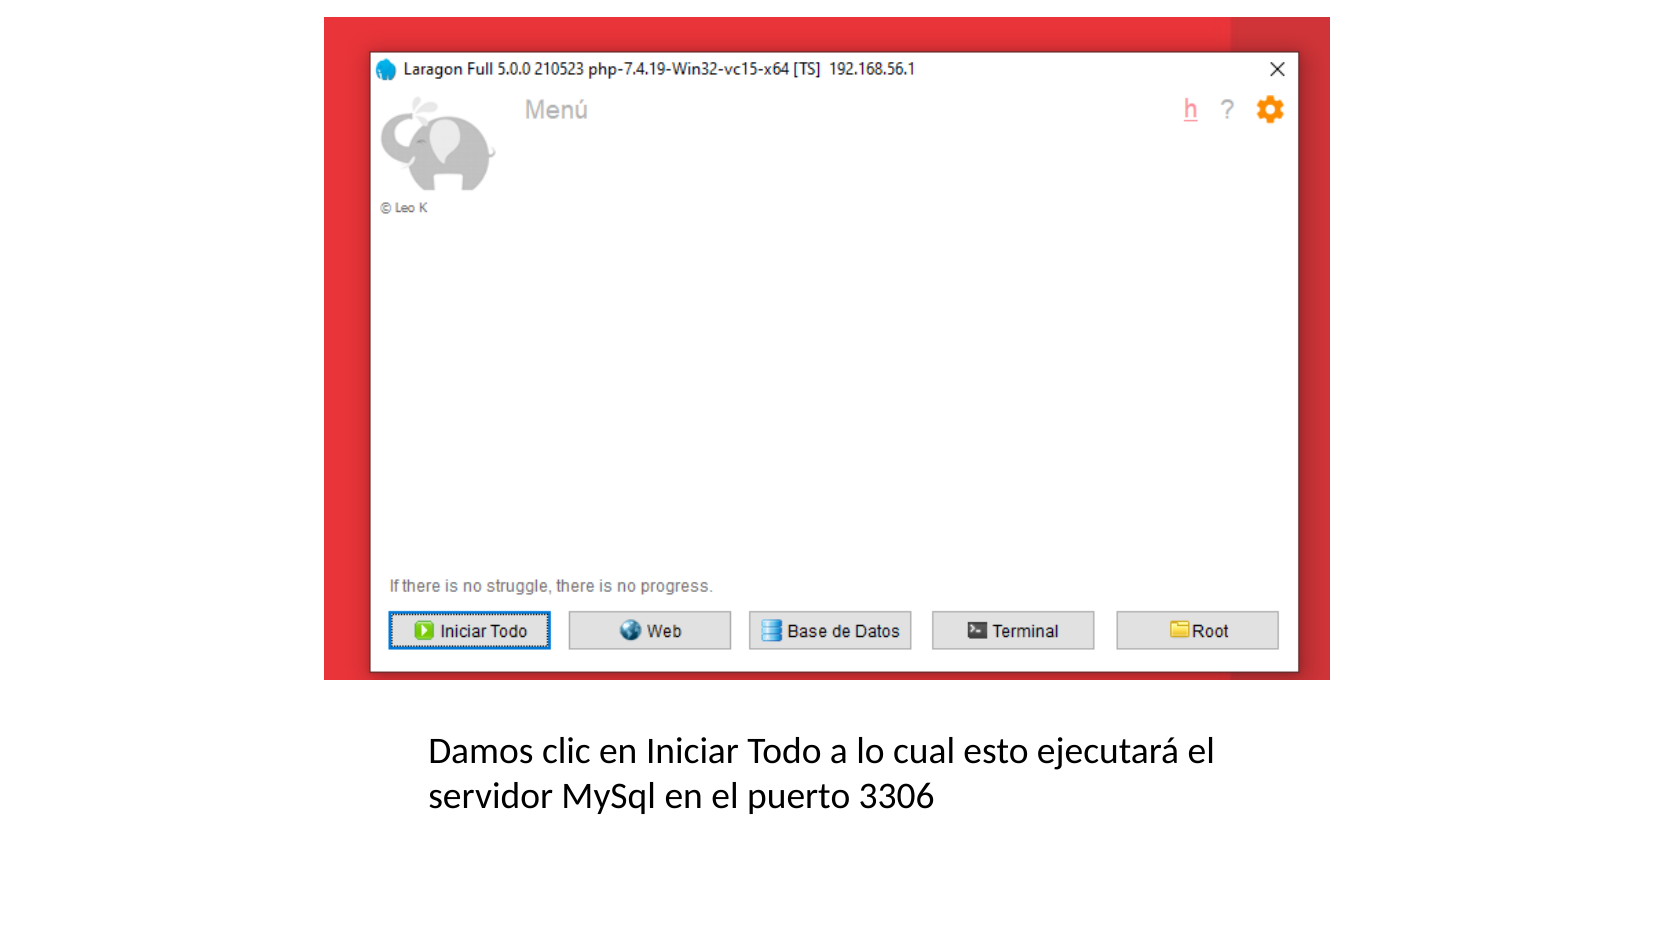

Damos clic en Iniciar Todo a lo cual esto ejecutará el servidor MySql en el puerto 3306